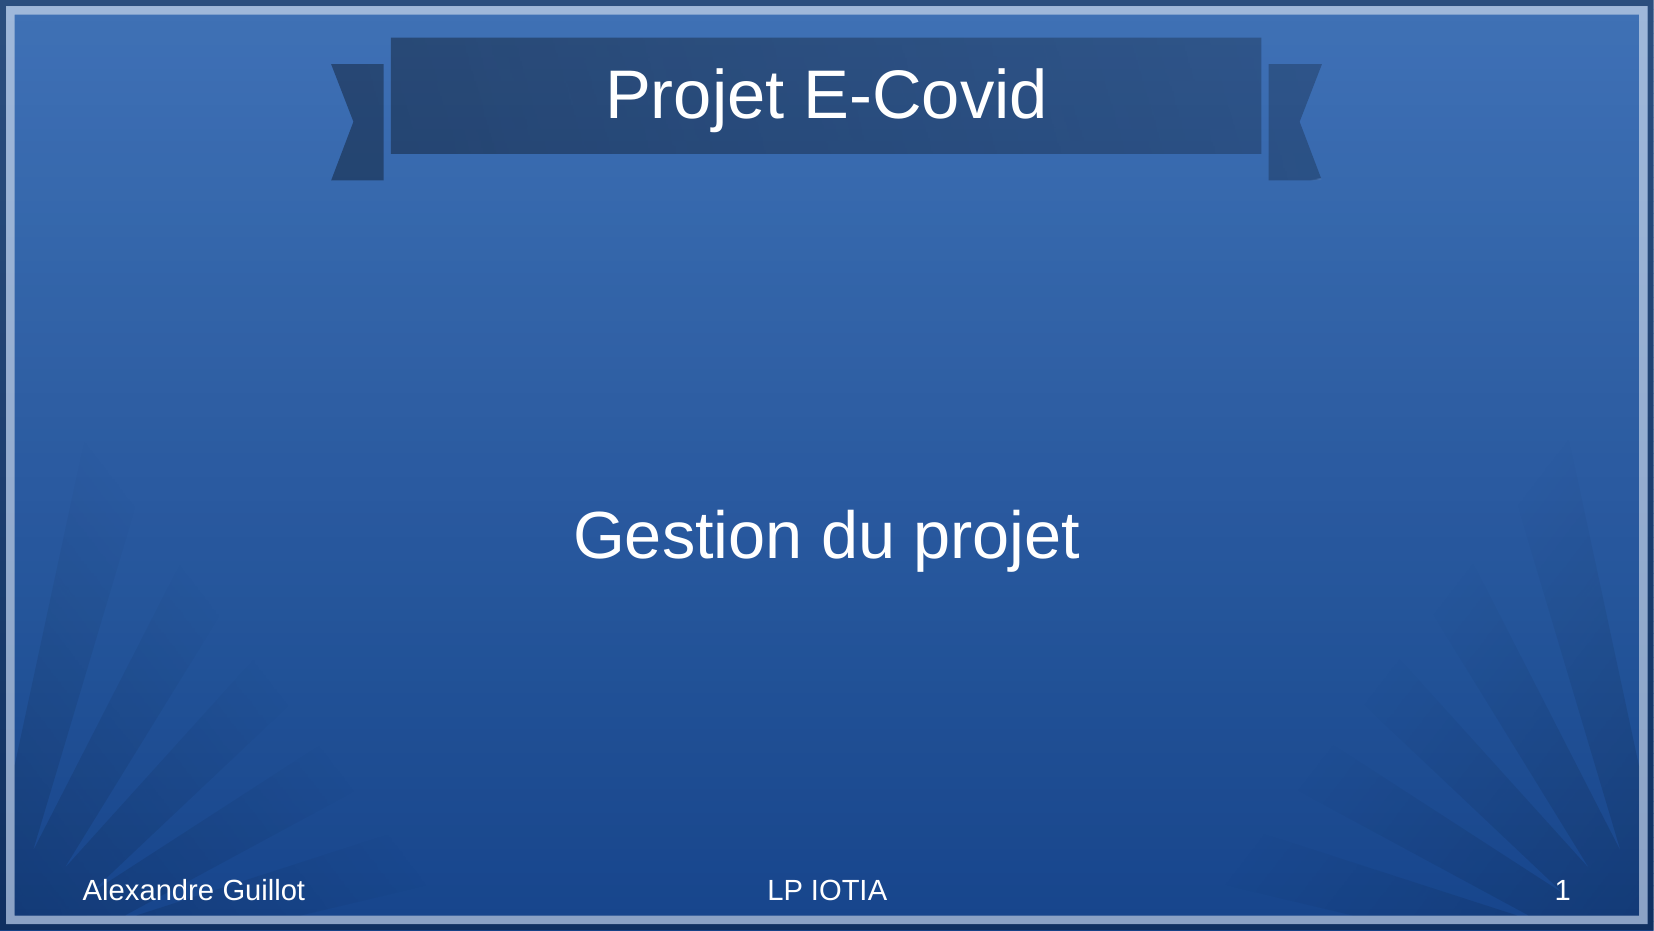

# Projet E-Covid
Gestion du projet
Alexandre Guillot
LP IOTIA
1